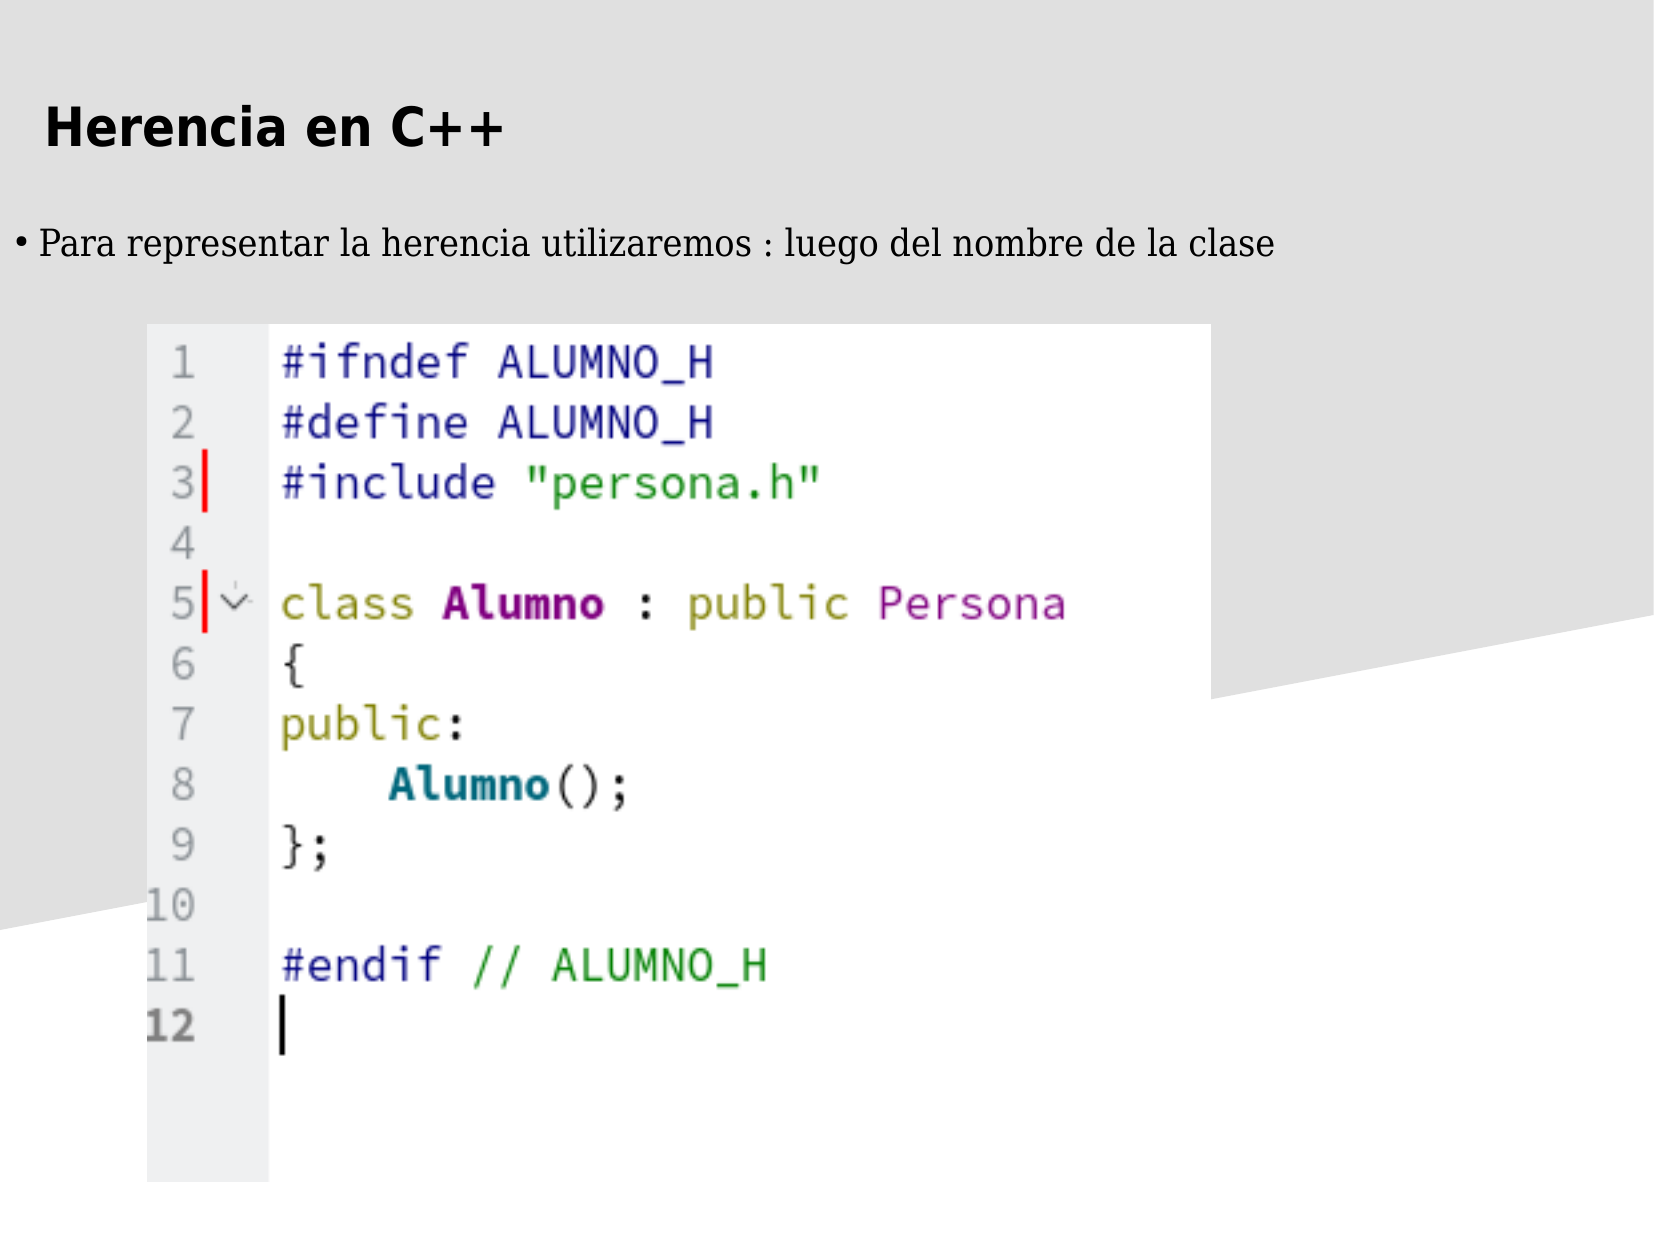

Herencia en C++
 Para representar la herencia utilizaremos : luego del nombre de la clase